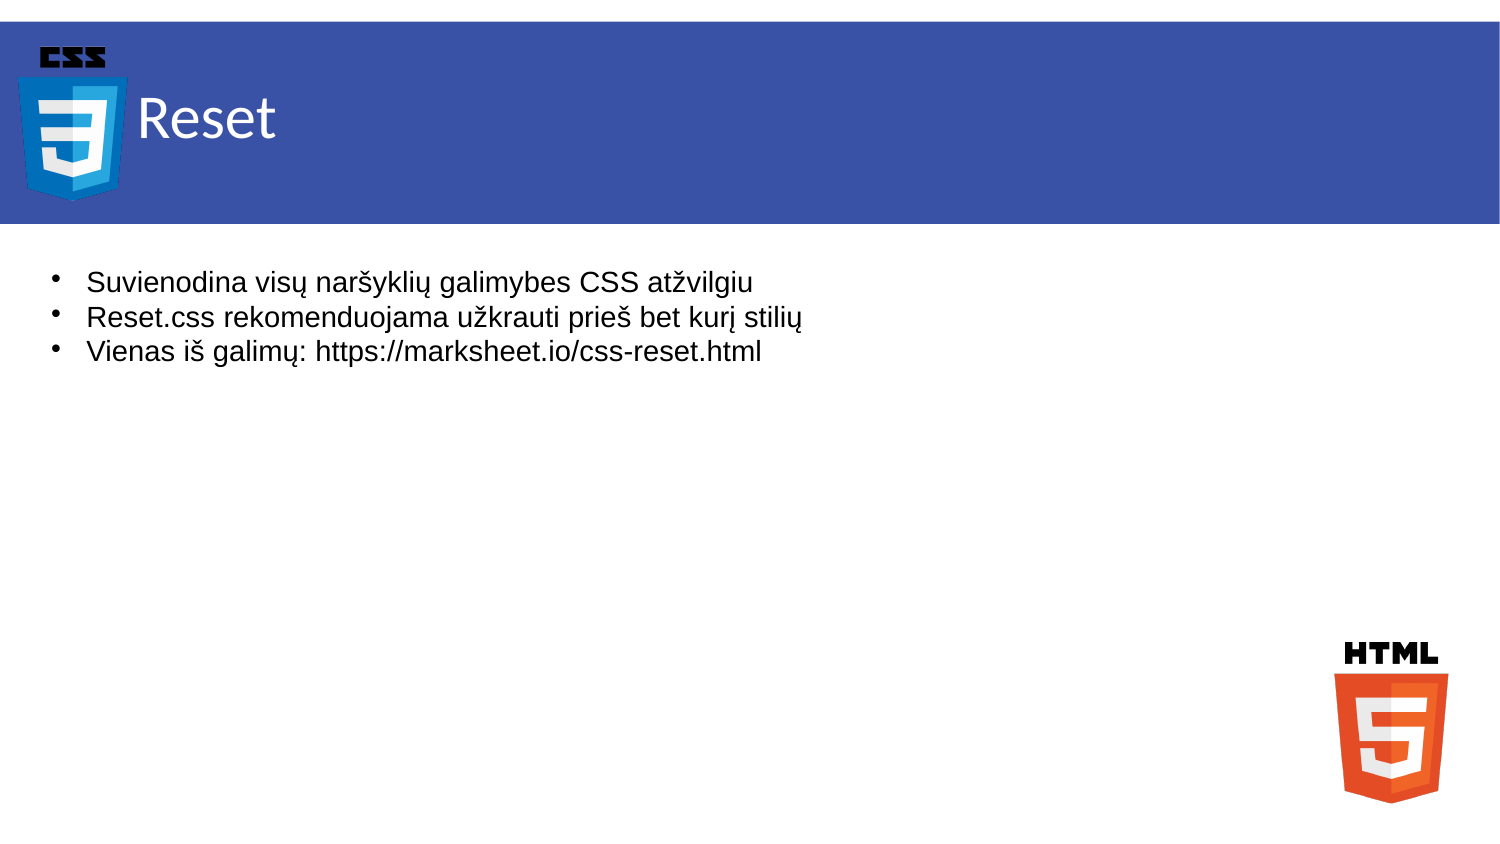

Reset
Suvienodina visų naršyklių galimybes CSS atžvilgiu
Reset.css rekomenduojama užkrauti prieš bet kurį stilių
Vienas iš galimų: https://marksheet.io/css-reset.html